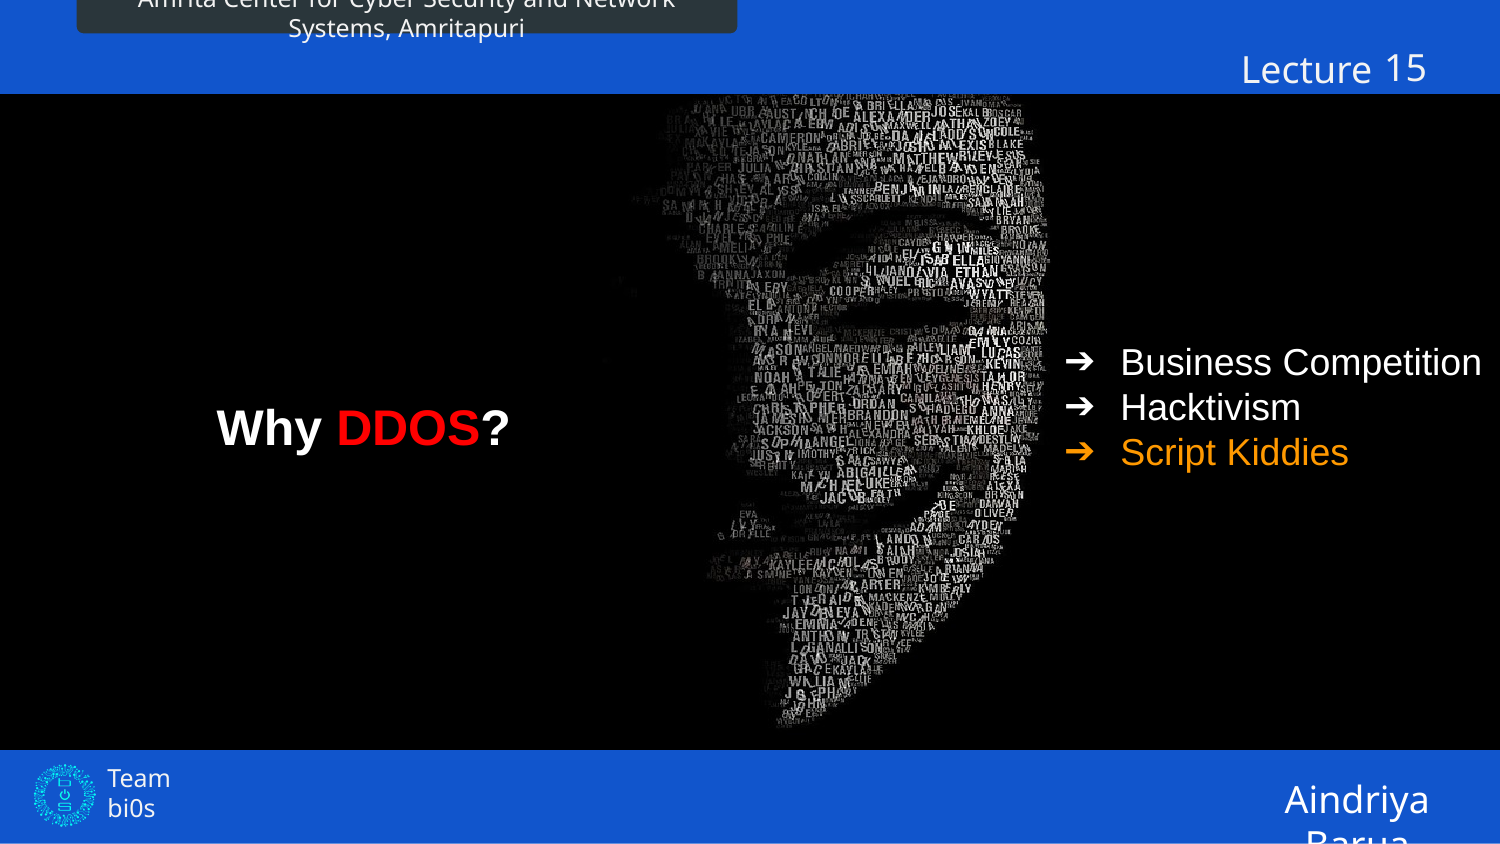

#
Business Competition
Hacktivism
Script Kiddies
Why DDOS?